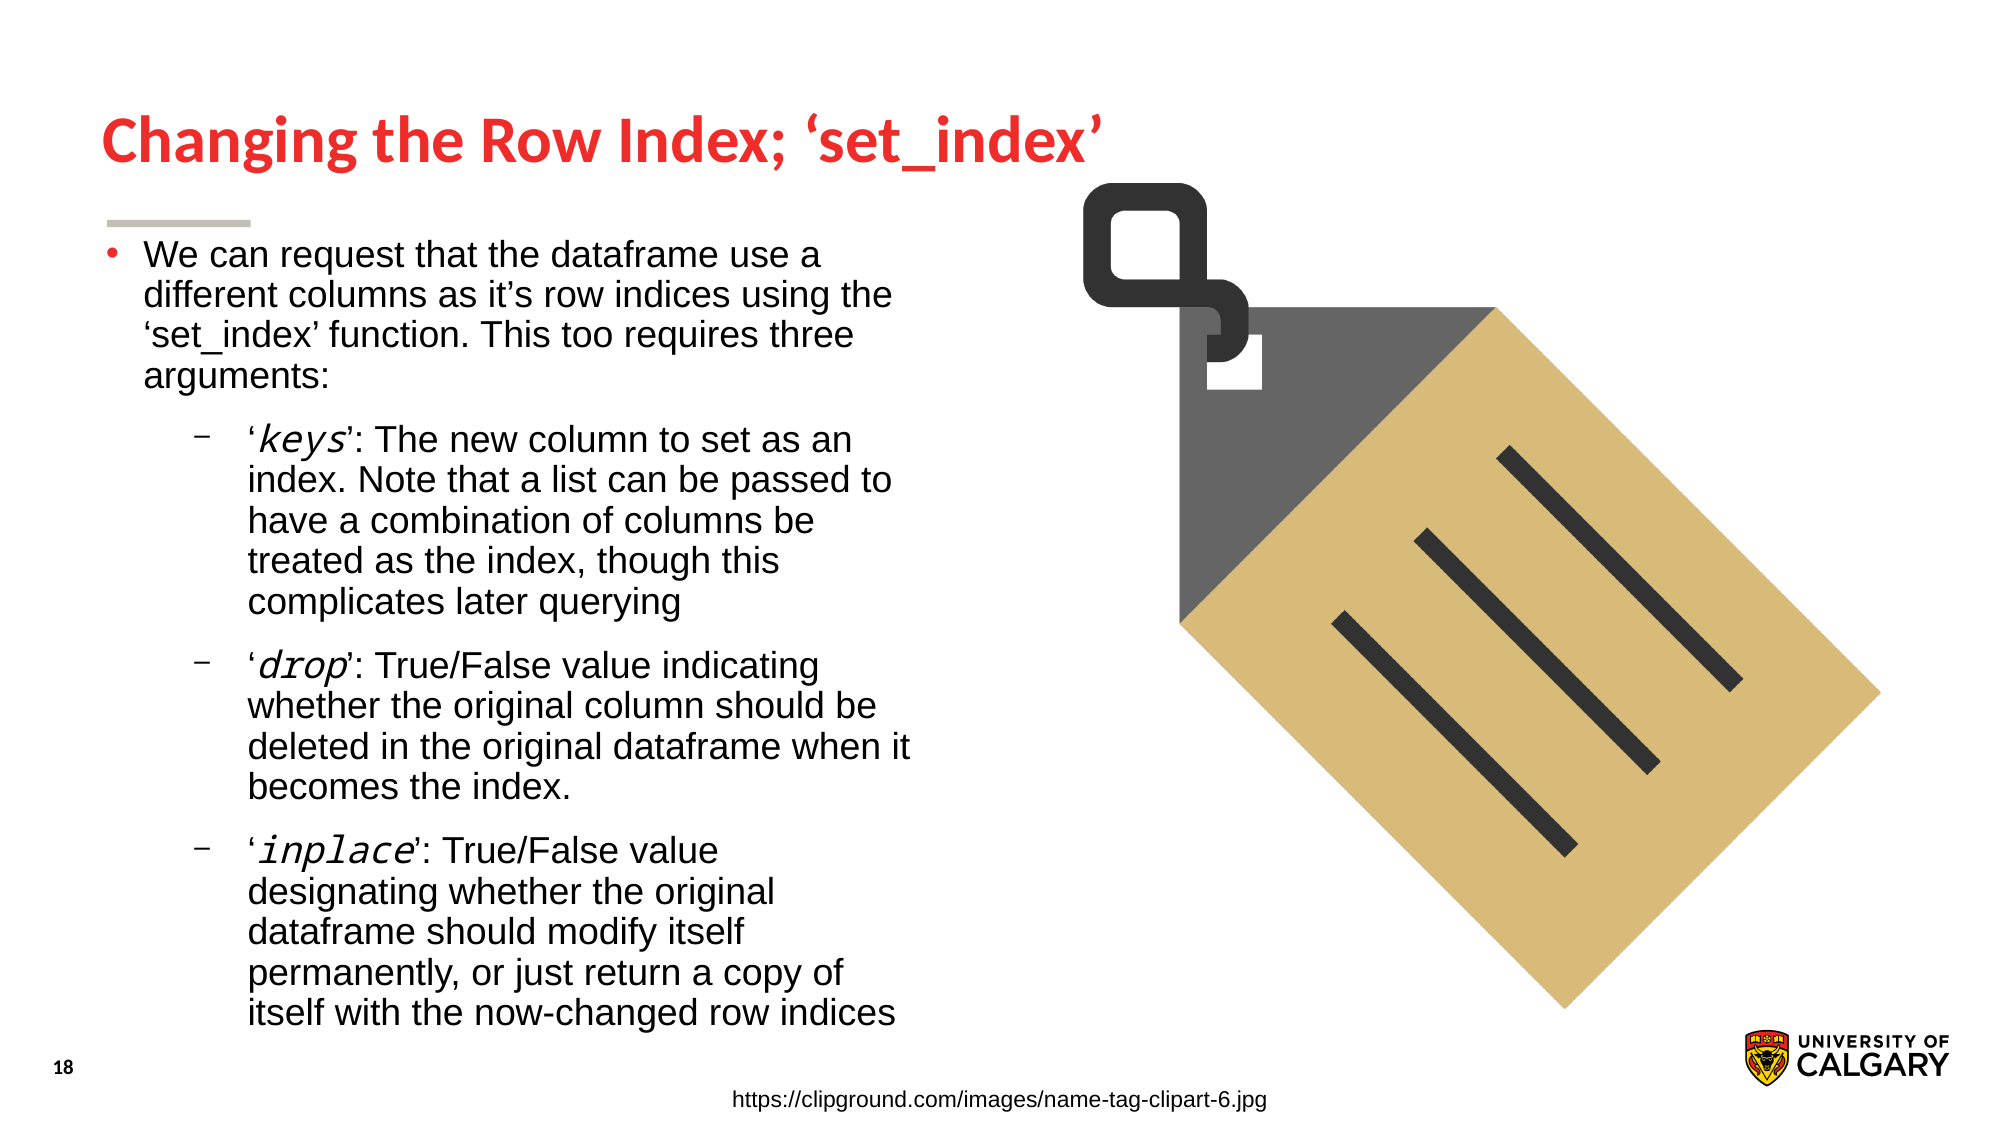

# Changing the Row Index; ‘set_index’
We can request that the dataframe use a different columns as it’s row indices using the ‘set_index’ function. This too requires three arguments:
‘keys’: The new column to set as an index. Note that a list can be passed to have a combination of columns be treated as the index, though this complicates later querying
‘drop’: True/False value indicating whether the original column should be deleted in the original dataframe when it becomes the index.
‘inplace’: True/False value designating whether the original dataframe should modify itself permanently, or just return a copy of itself with the now-changed row indices
https://clipground.com/images/name-tag-clipart-6.jpg